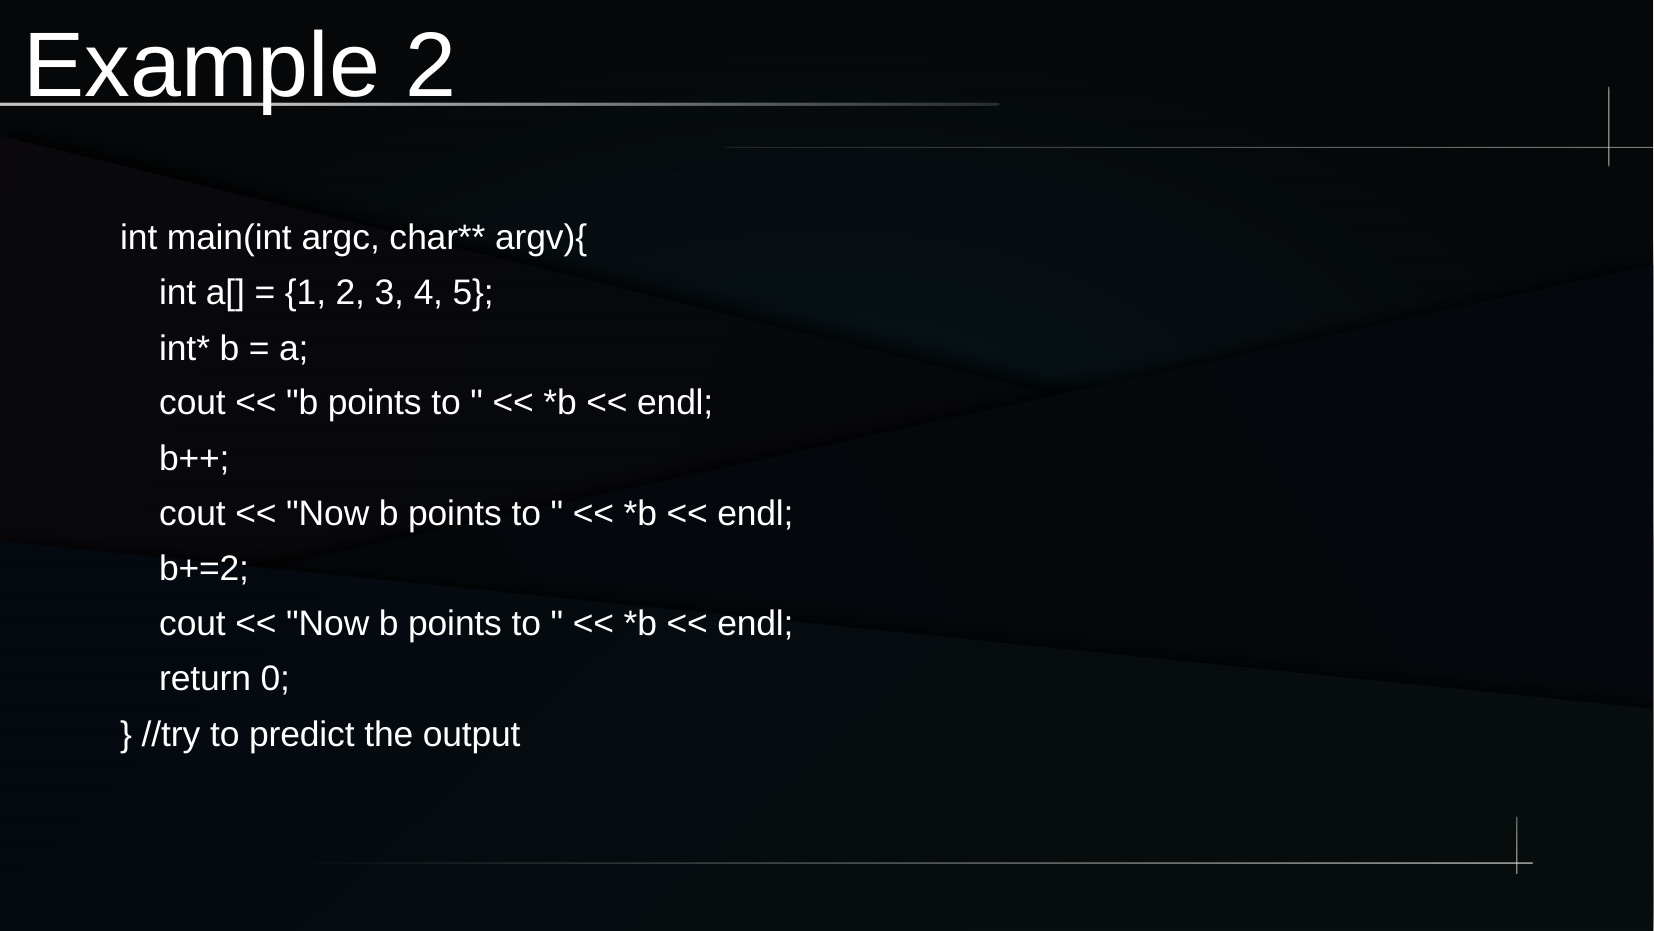

# Example 2
int main(int argc, char** argv){
 int a[] = {1, 2, 3, 4, 5};
 int* b = a;
 cout << "b points to " << *b << endl;
 b++;
 cout << "Now b points to " << *b << endl;
 b+=2;
 cout << "Now b points to " << *b << endl;
 return 0;
} //try to predict the output